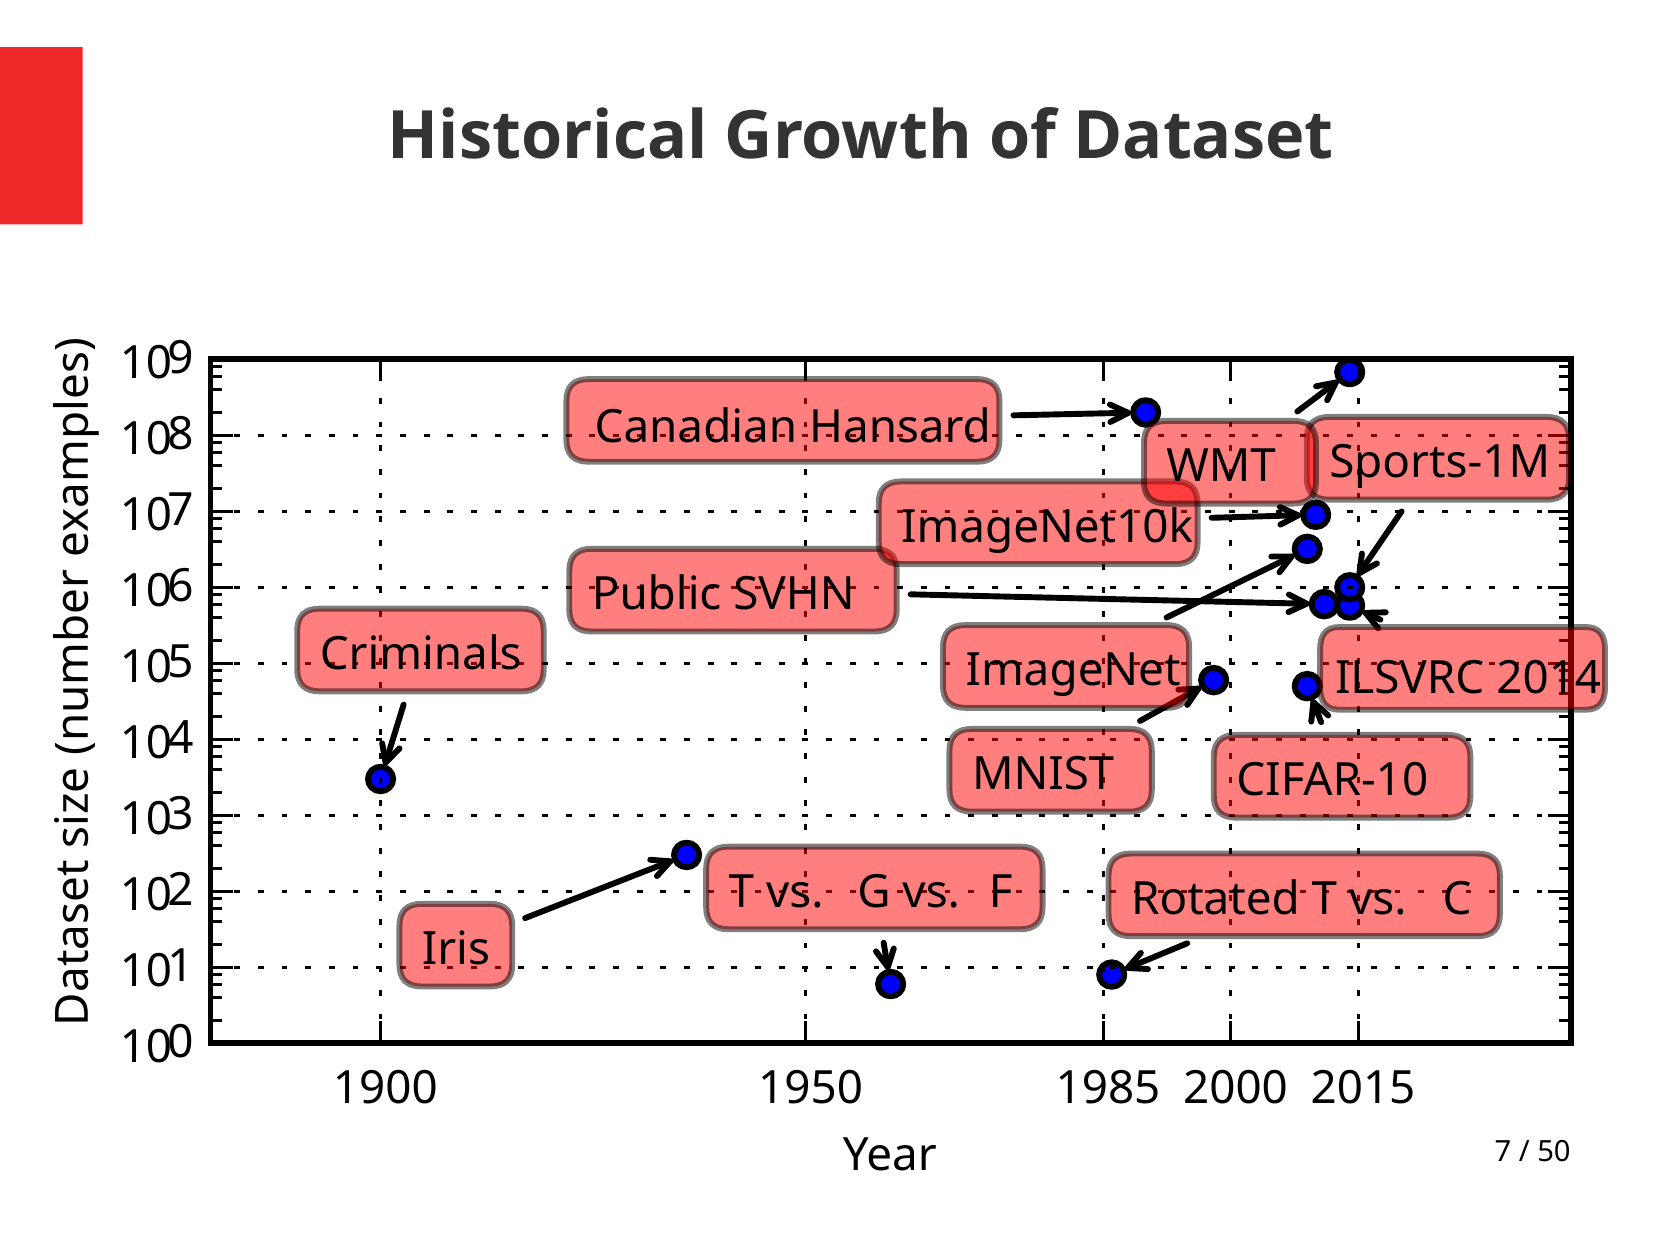

# Historical Growth of Dataset
9
10
Canadian Hansard
8
10
Sports-1M
WMT
7
10
ImageNet10k
6
10
Public SVHN
Dataset size (number examples)
Criminals
5
10
ImageNet
ILSVRC 2014
4
10
MNIST
CIFAR-10
3
10
2
T vs.
G vs.
F
10
Rotated T vs.
C
Iris
1
10
0
10
1900
1950
1985
2000
2015
Year
7